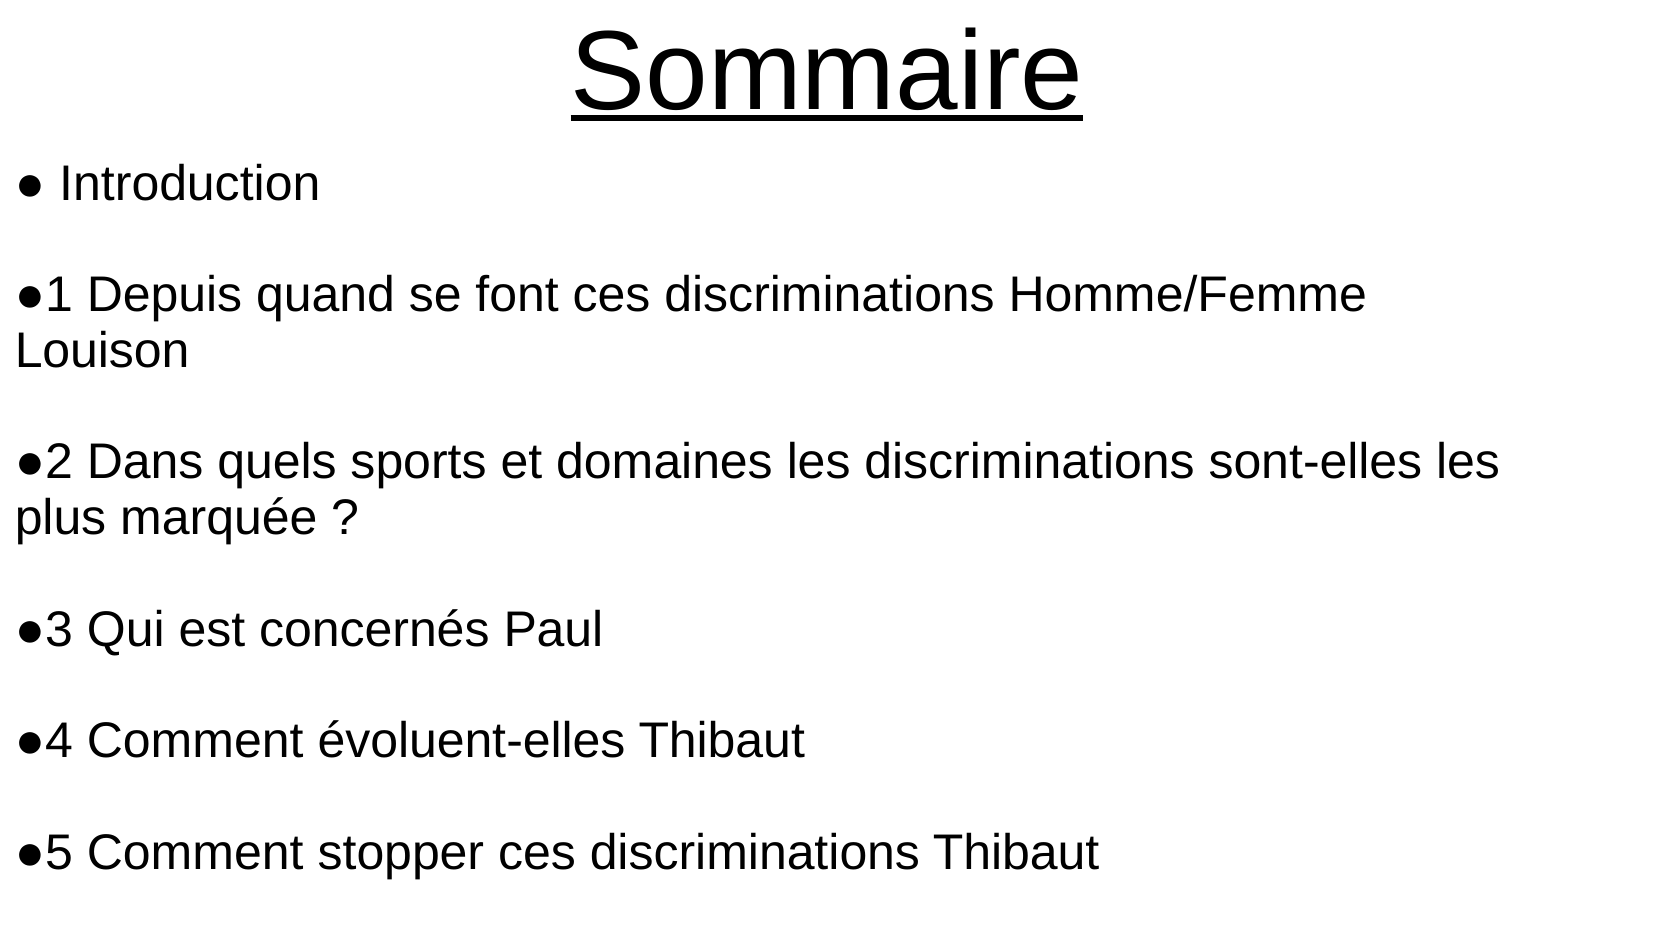

Sommaire
● Introduction
●1 Depuis quand se font ces discriminations Homme/Femme
Louison
●2 Dans quels sports et domaines les discriminations sont-elles les plus marquée ?
●3 Qui est concernés Paul
●4 Comment évoluent-elles Thibaut
●5 Comment stopper ces discriminations Thibaut